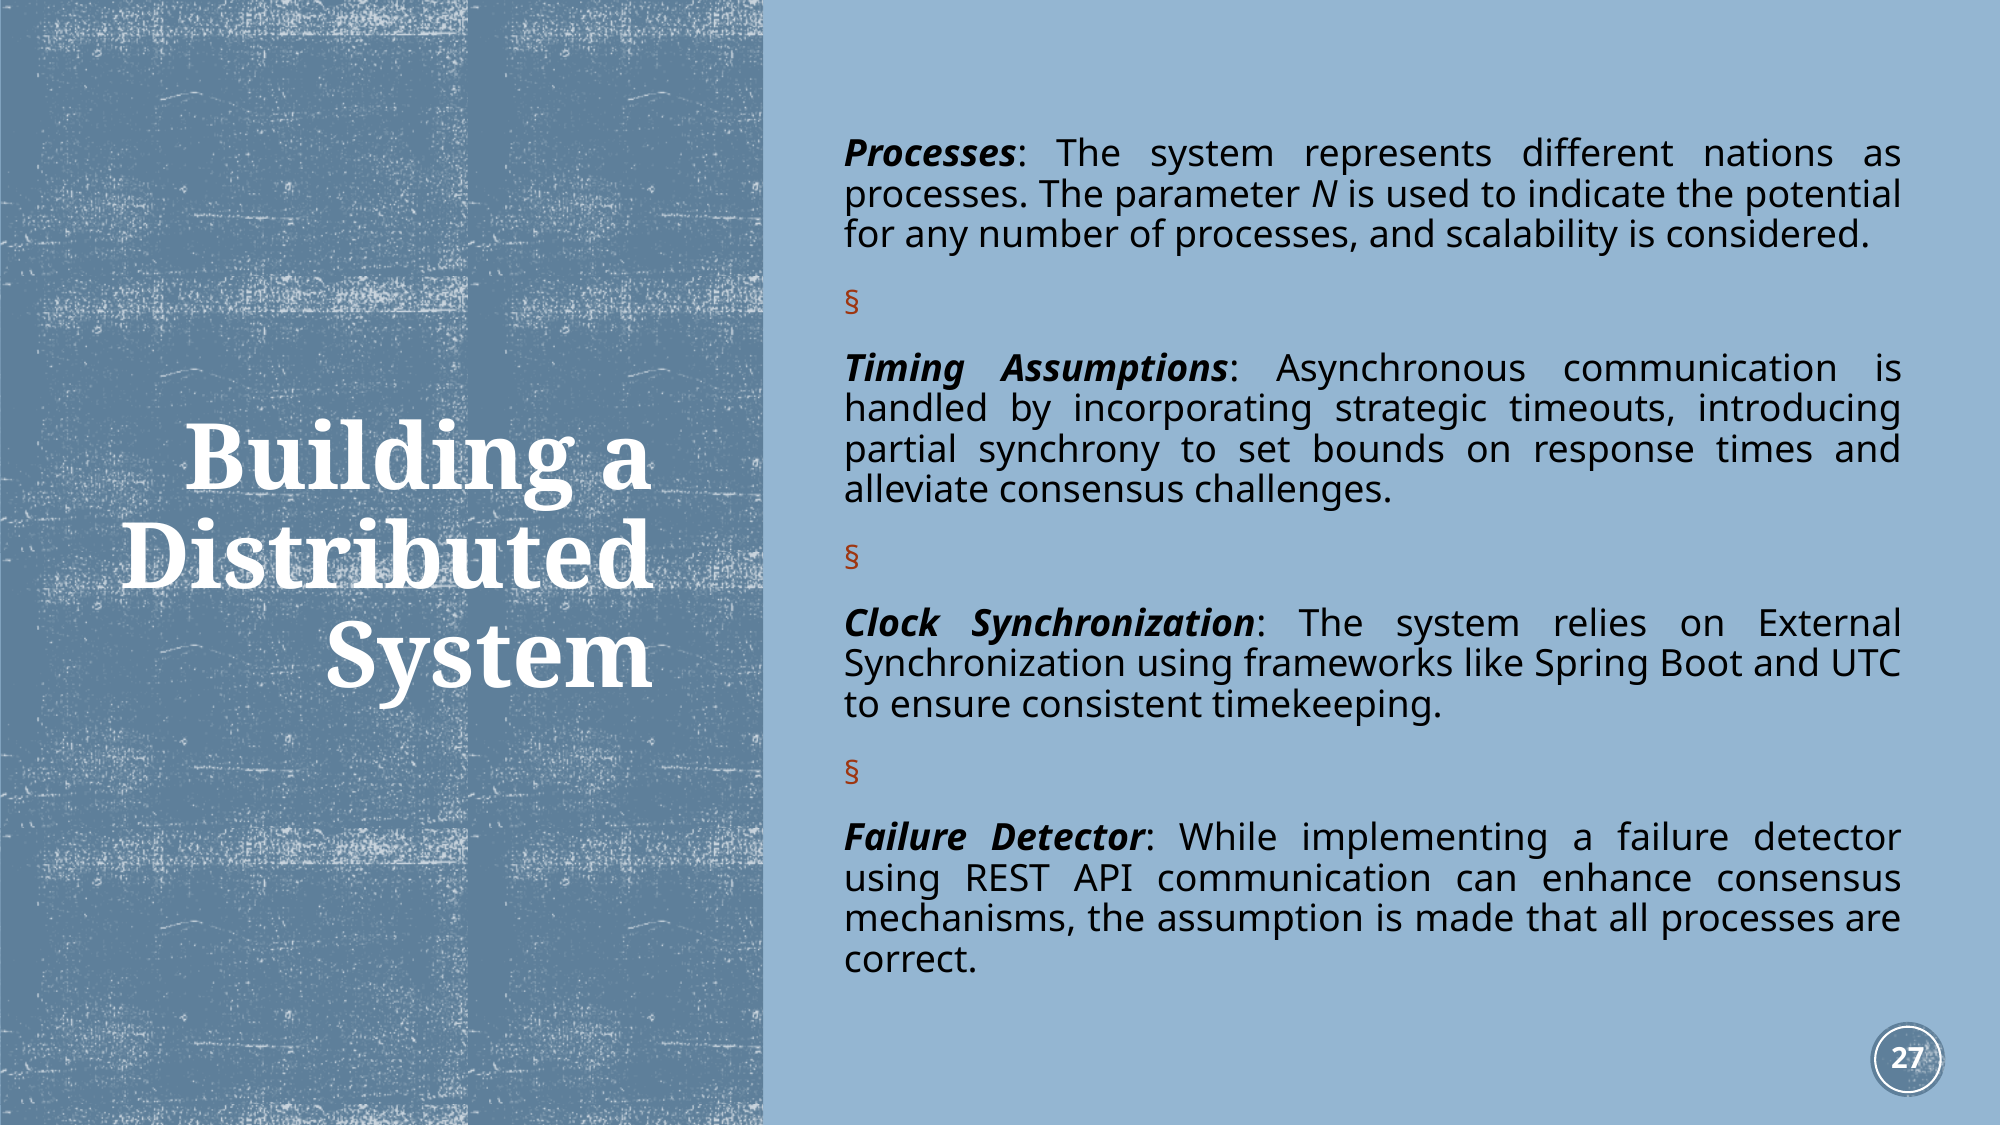

Processes: The system represents different nations as processes. The parameter N is used to indicate the potential for any number of processes, and scalability is considered.
Timing Assumptions: Asynchronous communication is handled by incorporating strategic timeouts, introducing partial synchrony to set bounds on response times and alleviate consensus challenges.
Clock Synchronization: The system relies on External Synchronization using frameworks like Spring Boot and UTC to ensure consistent timekeeping.
Failure Detector: While implementing a failure detector using REST API communication can enhance consensus mechanisms, the assumption is made that all processes are correct.
# Building a Distributed System